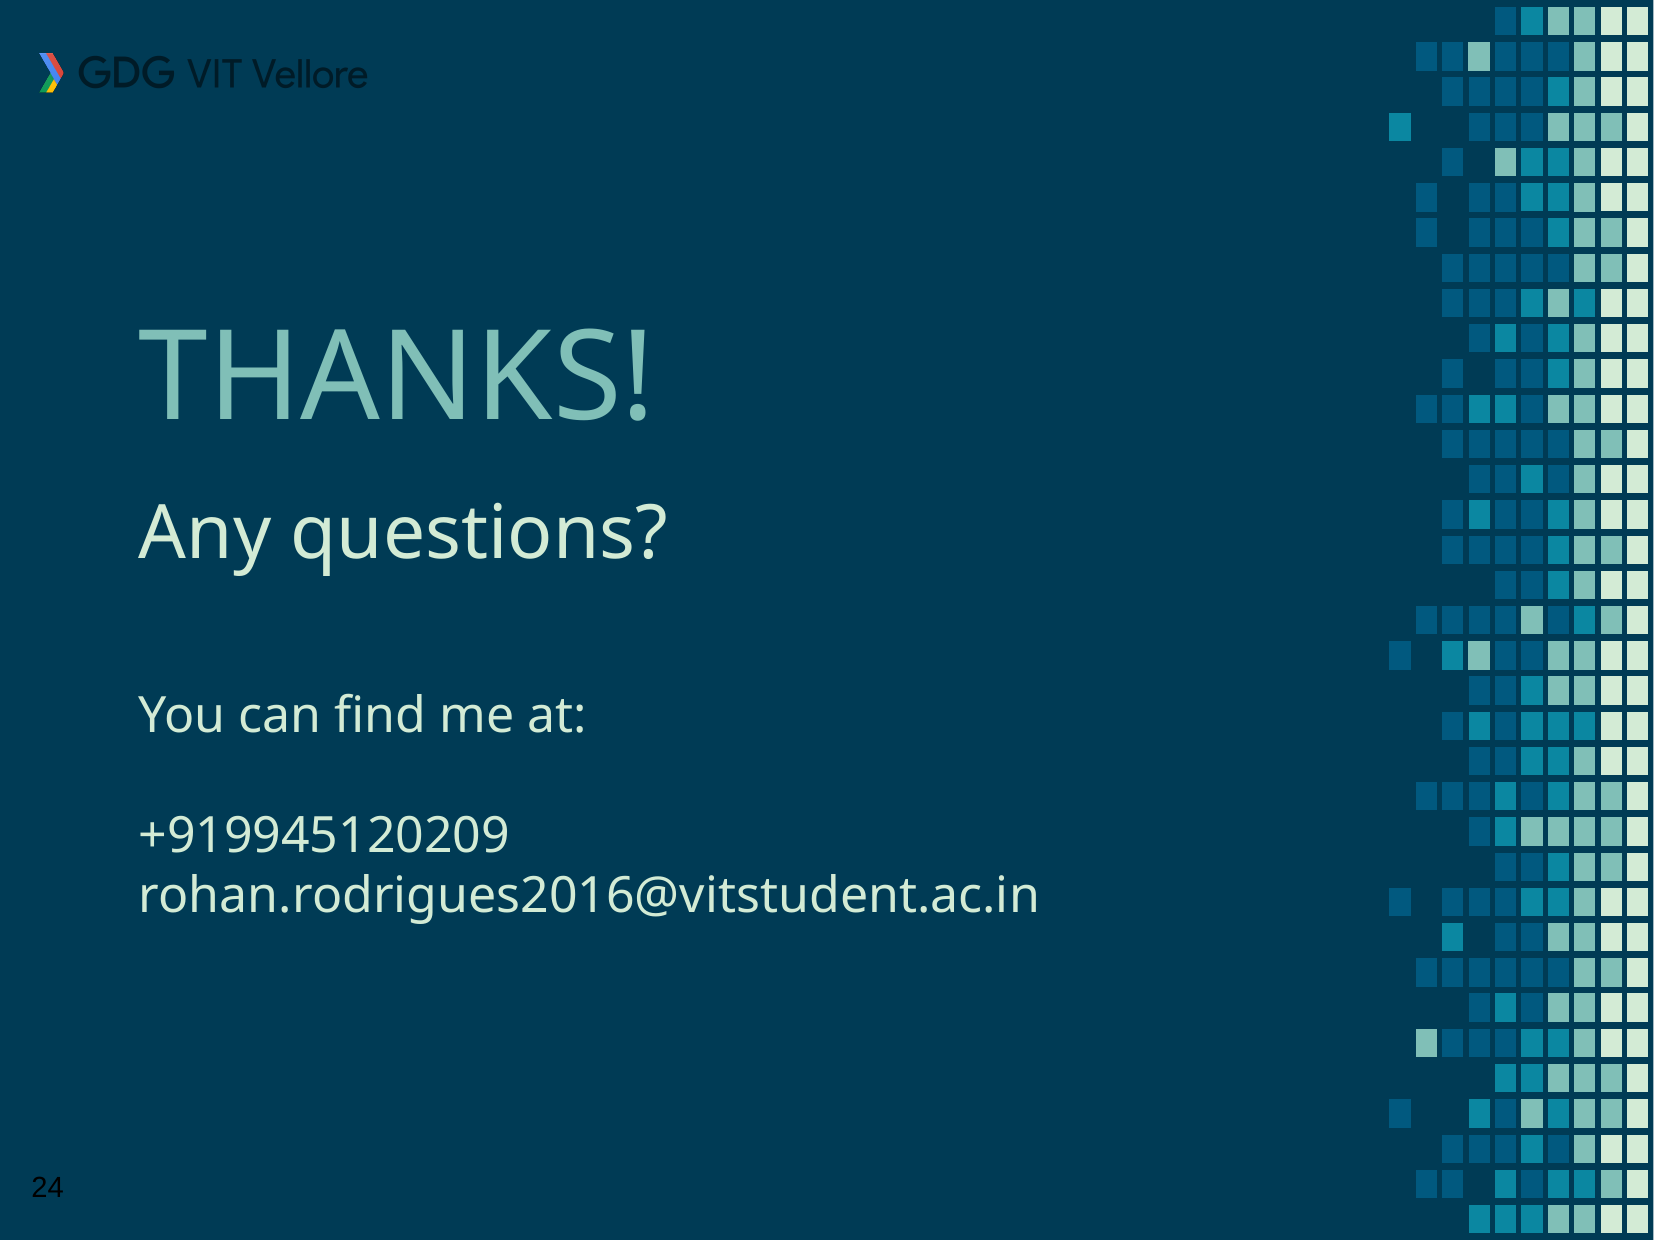

# THANKS!
Any questions?
You can find me at:
+919945120209
rohan.rodrigues2016@vitstudent.ac.in